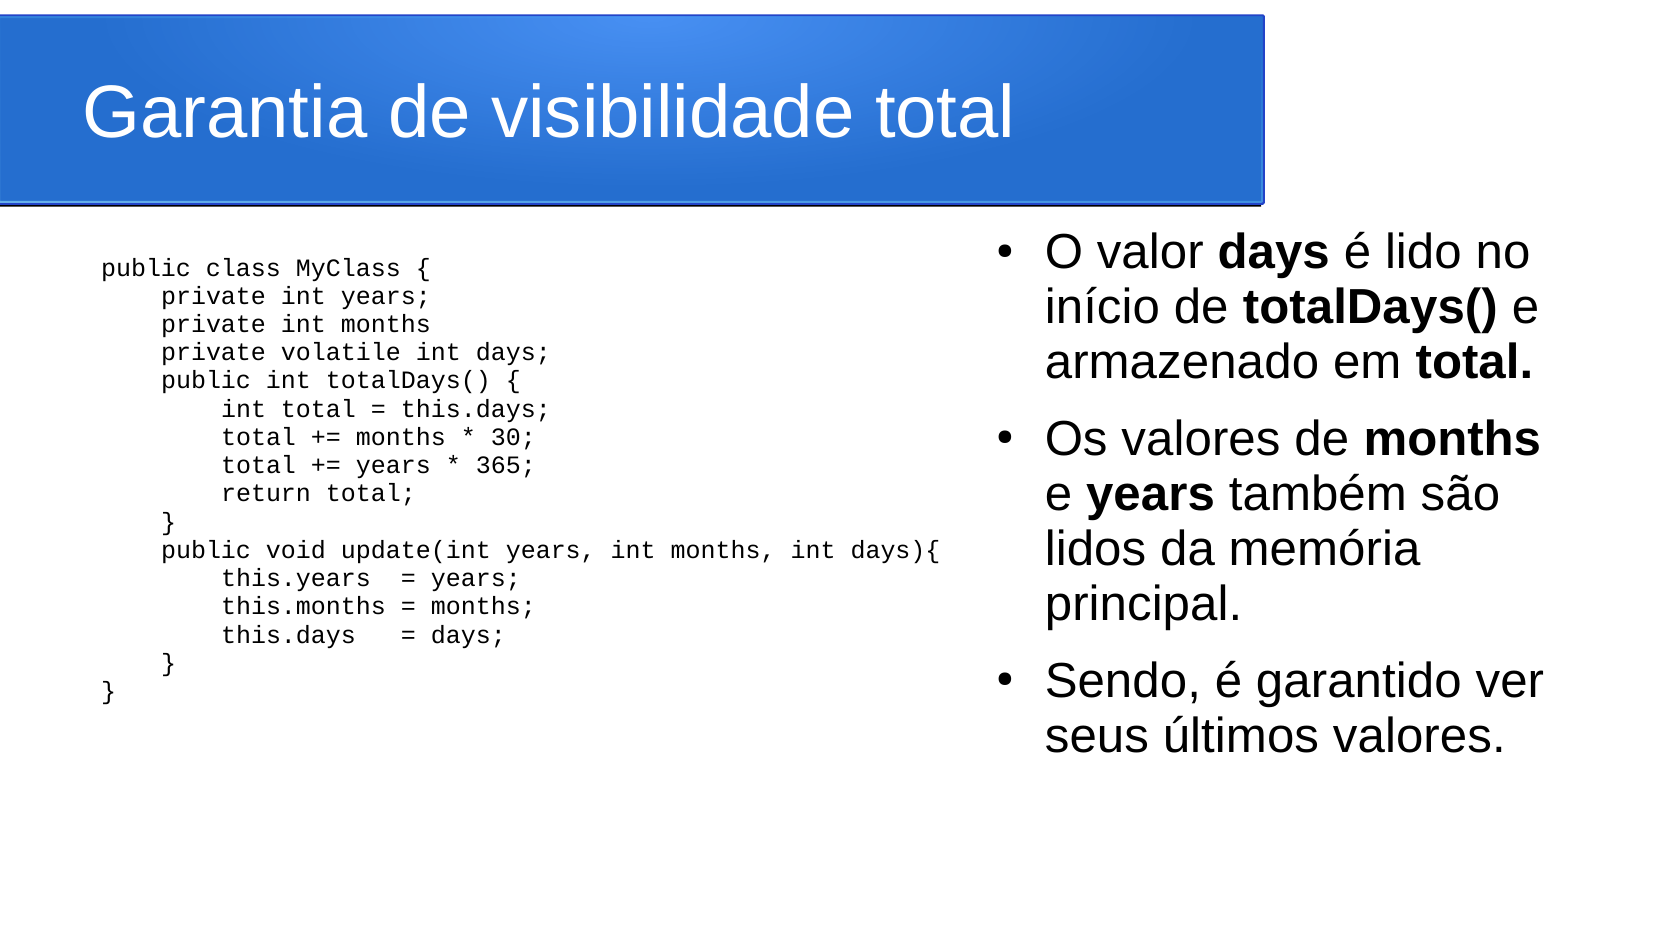

# Garantia de visibilidade total
O valor days é lido no início de totalDays() e armazenado em total.
Os valores de months e years também são lidos da memória principal.
Sendo, é garantido ver seus últimos valores.
public class MyClass {
 private int years;
 private int months
 private volatile int days;
 public int totalDays() {
 int total = this.days;
 total += months * 30;
 total += years * 365;
 return total;
 }
 public void update(int years, int months, int days){
 this.years = years;
 this.months = months;
 this.days = days;
 }
}